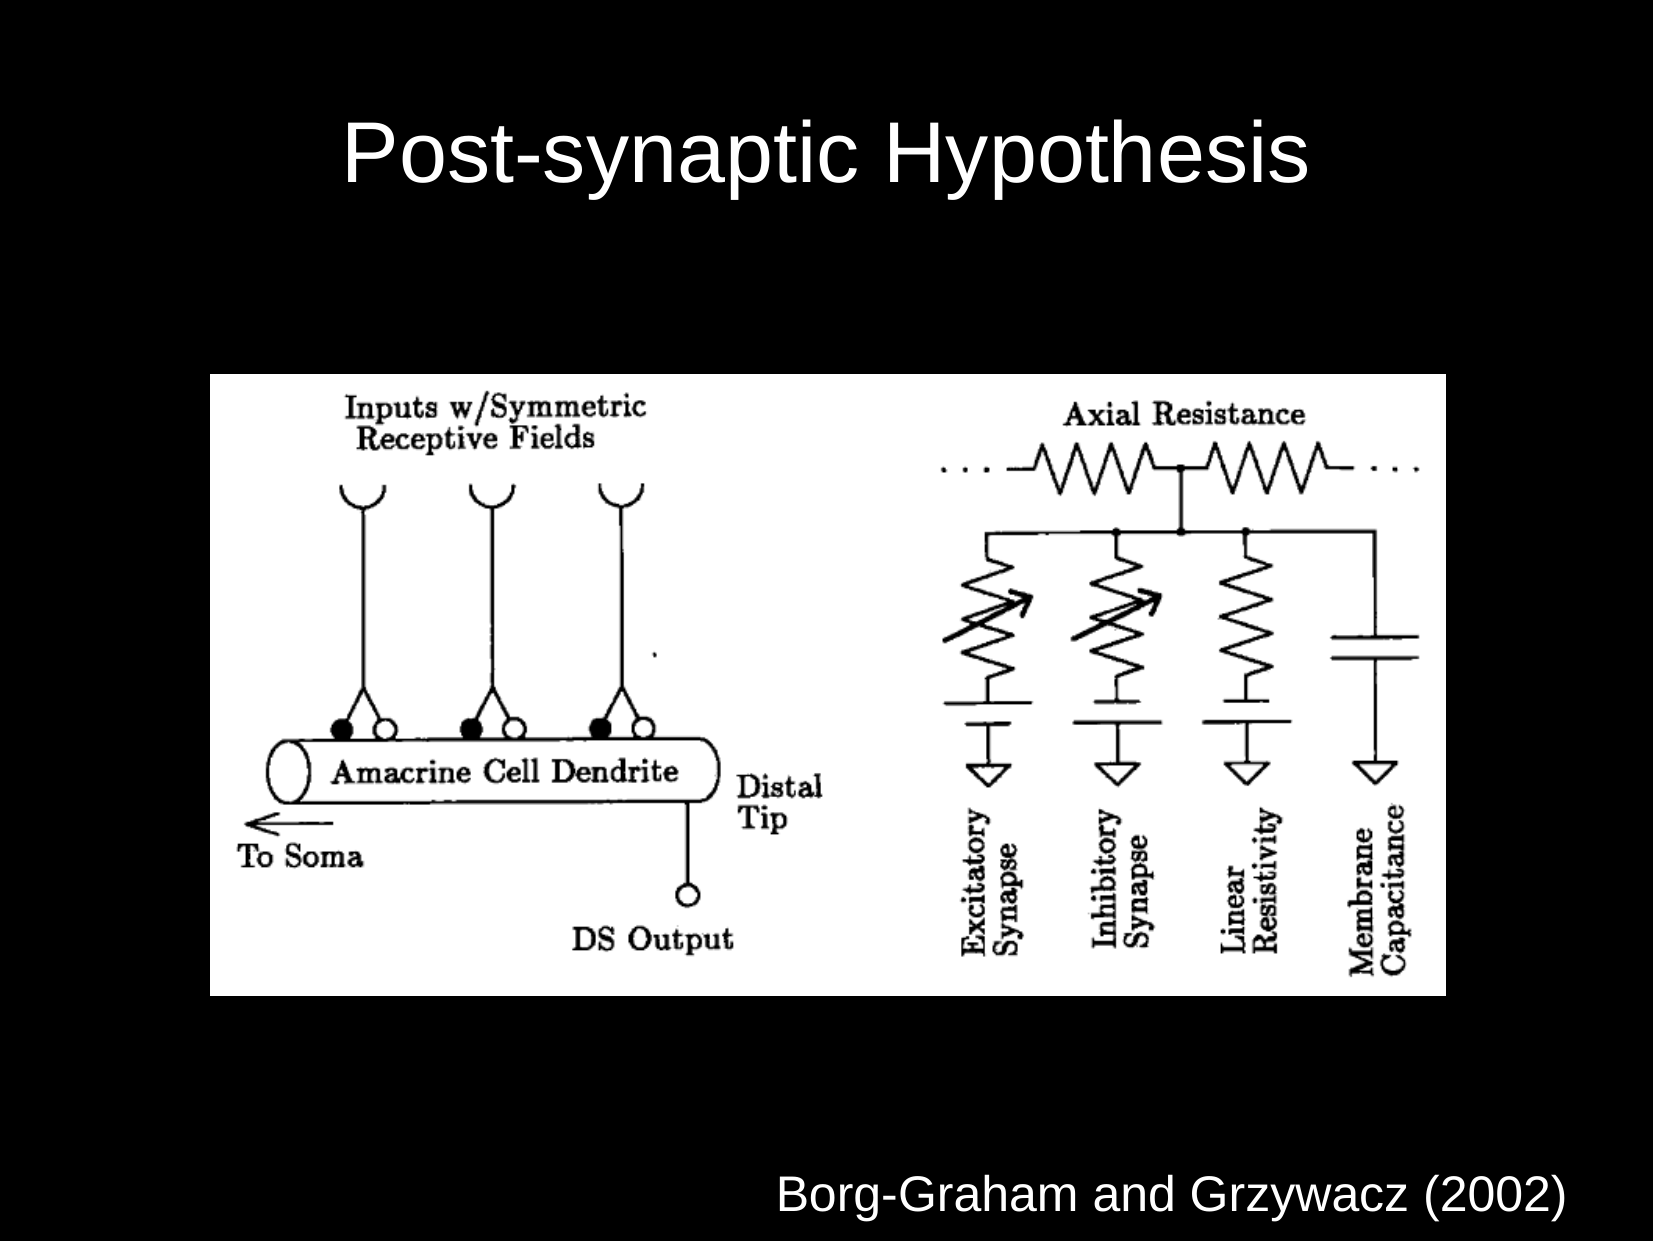

# Post-synaptic Hypothesis
Borg-Graham and Grzywacz (2002)